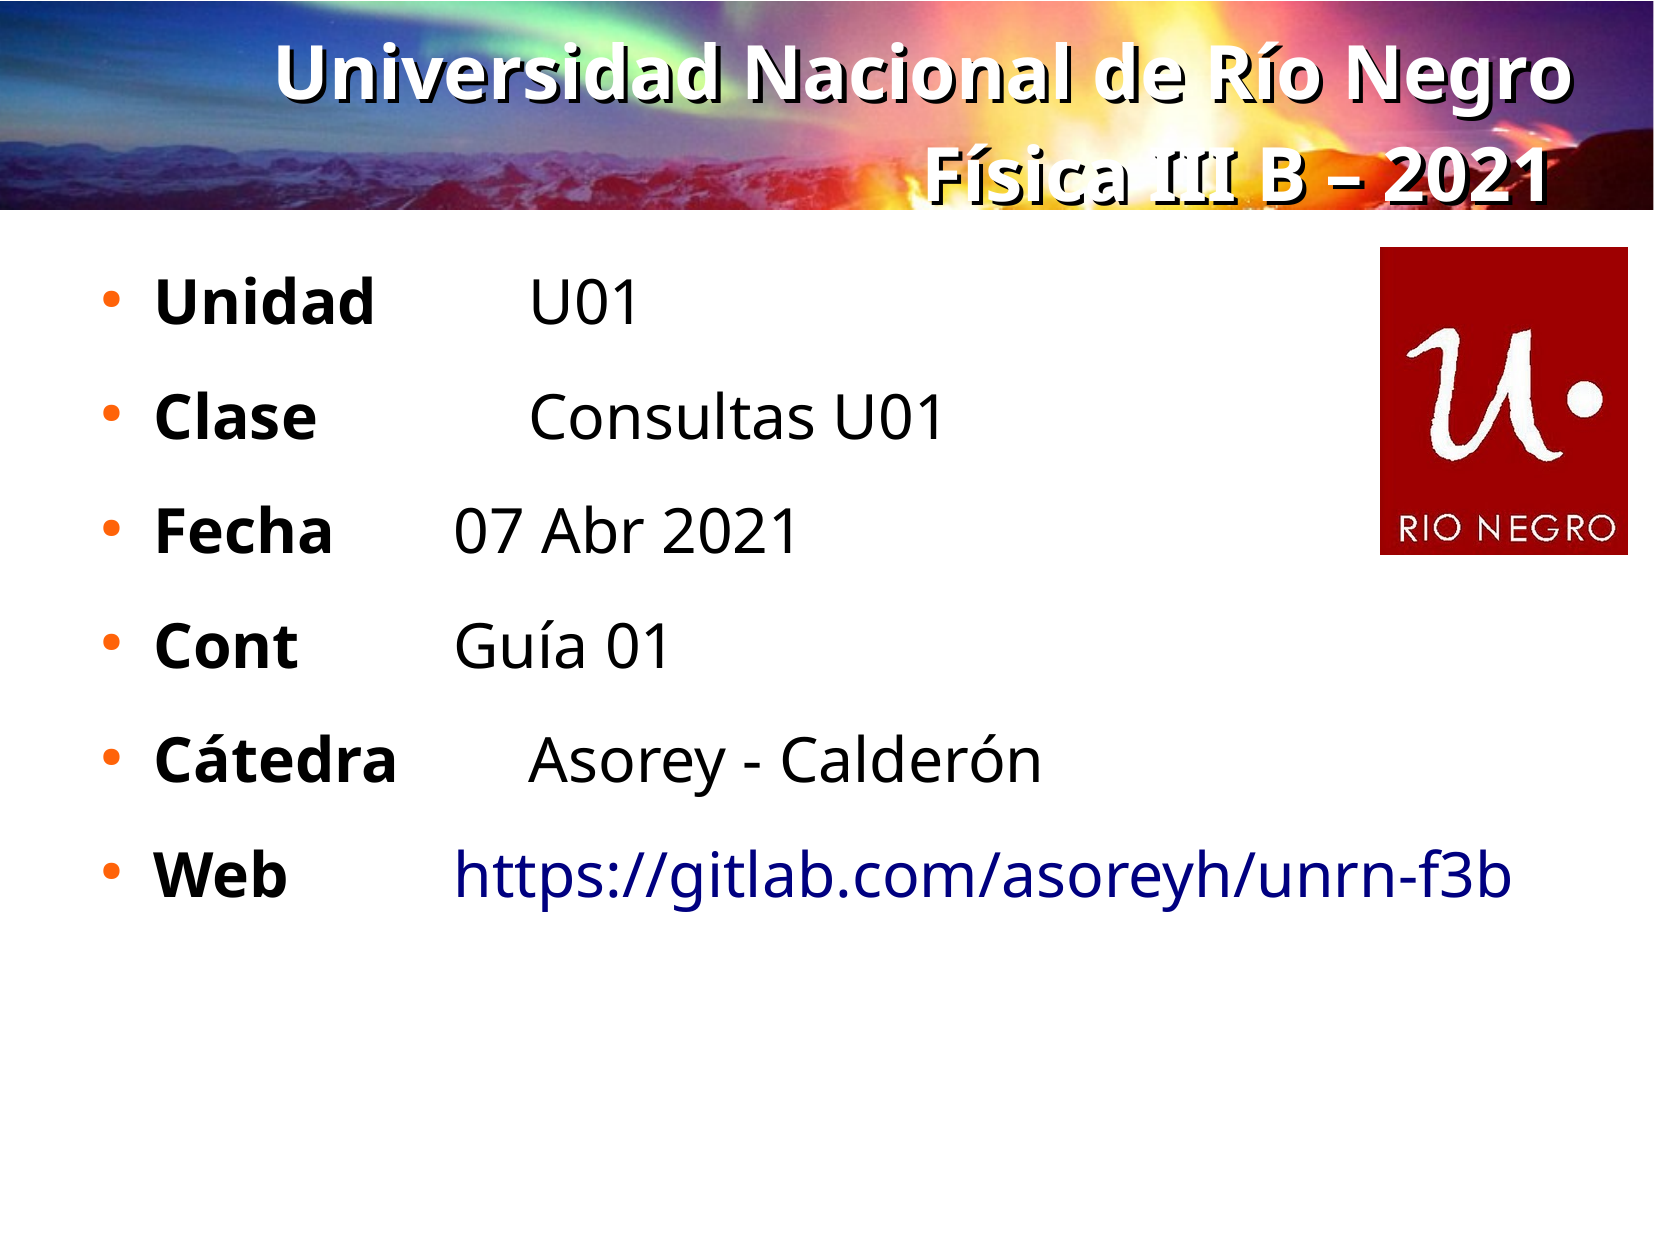

# Universidad Nacional de Río Negro Física III B – 2021
Unidad 		U01
Clase			Consultas U01
Fecha		07 Abr 2021
Cont			Guía 01
Cátedra		Asorey - Calderón
Web			https://gitlab.com/asoreyh/unrn-f3b